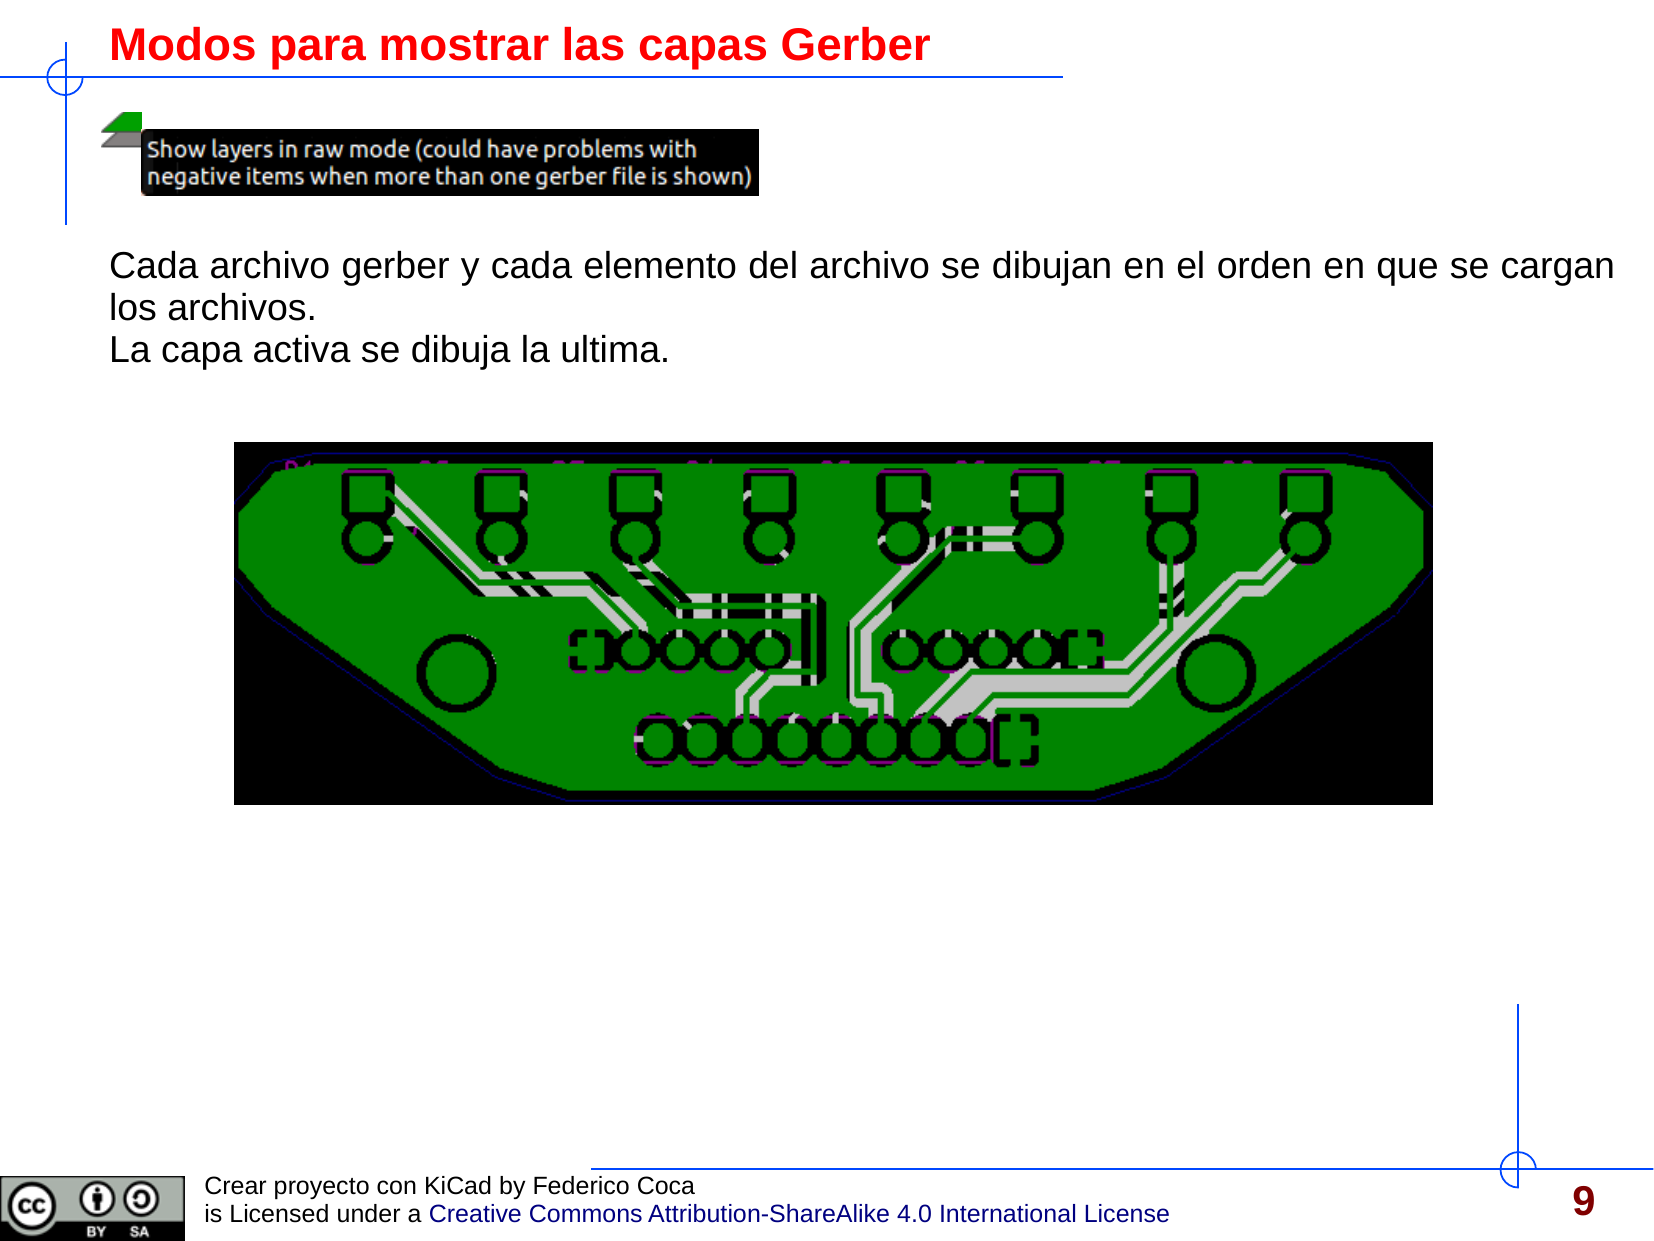

Modos para mostrar las capas Gerber
Cada archivo gerber y cada elemento del archivo se dibujan en el orden en que se cargan los archivos.
La capa activa se dibuja la ultima.
Crear proyecto con KiCad by Federico Coca
is Licensed under a Creative Commons Attribution-ShareAlike 4.0 International License